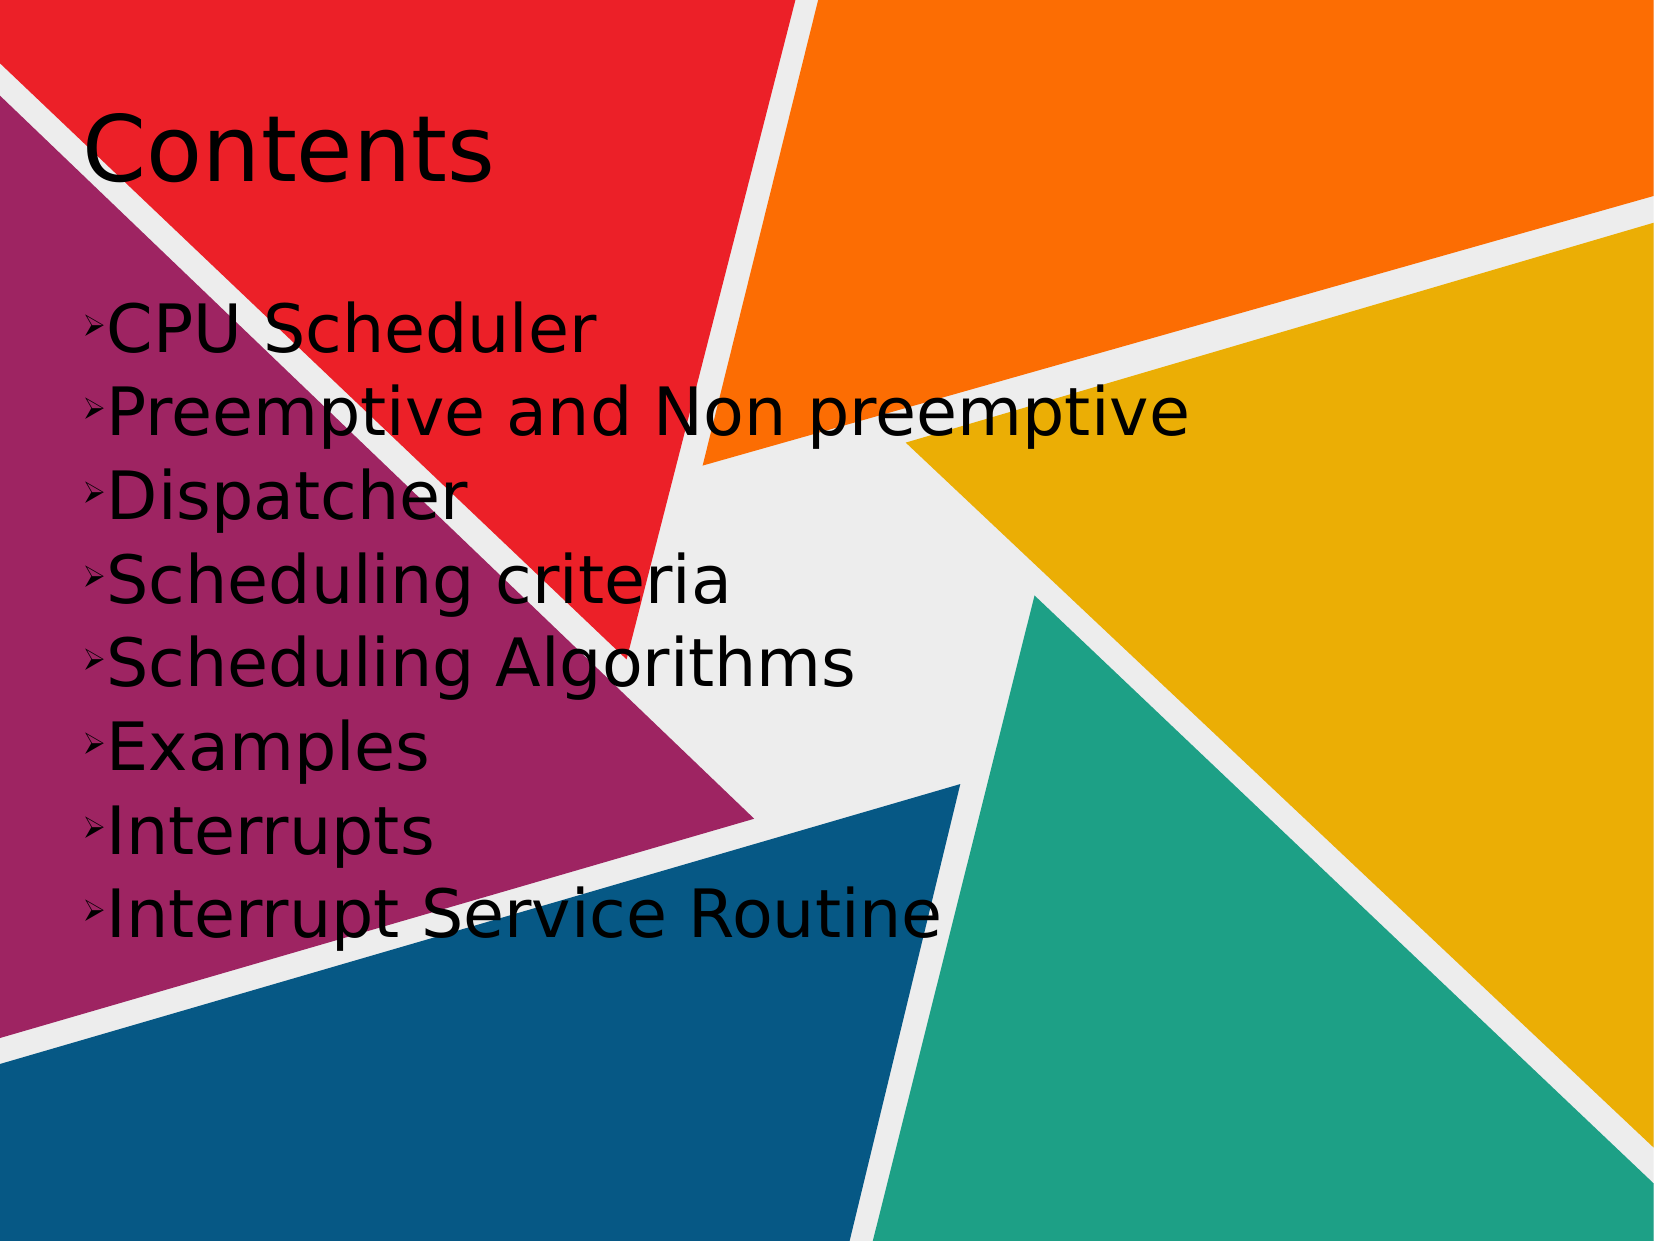

# Contents
CPU Scheduler
Preemptive and Non preemptive
Dispatcher
Scheduling criteria
Scheduling Algorithms
Examples
Interrupts
Interrupt Service Routine